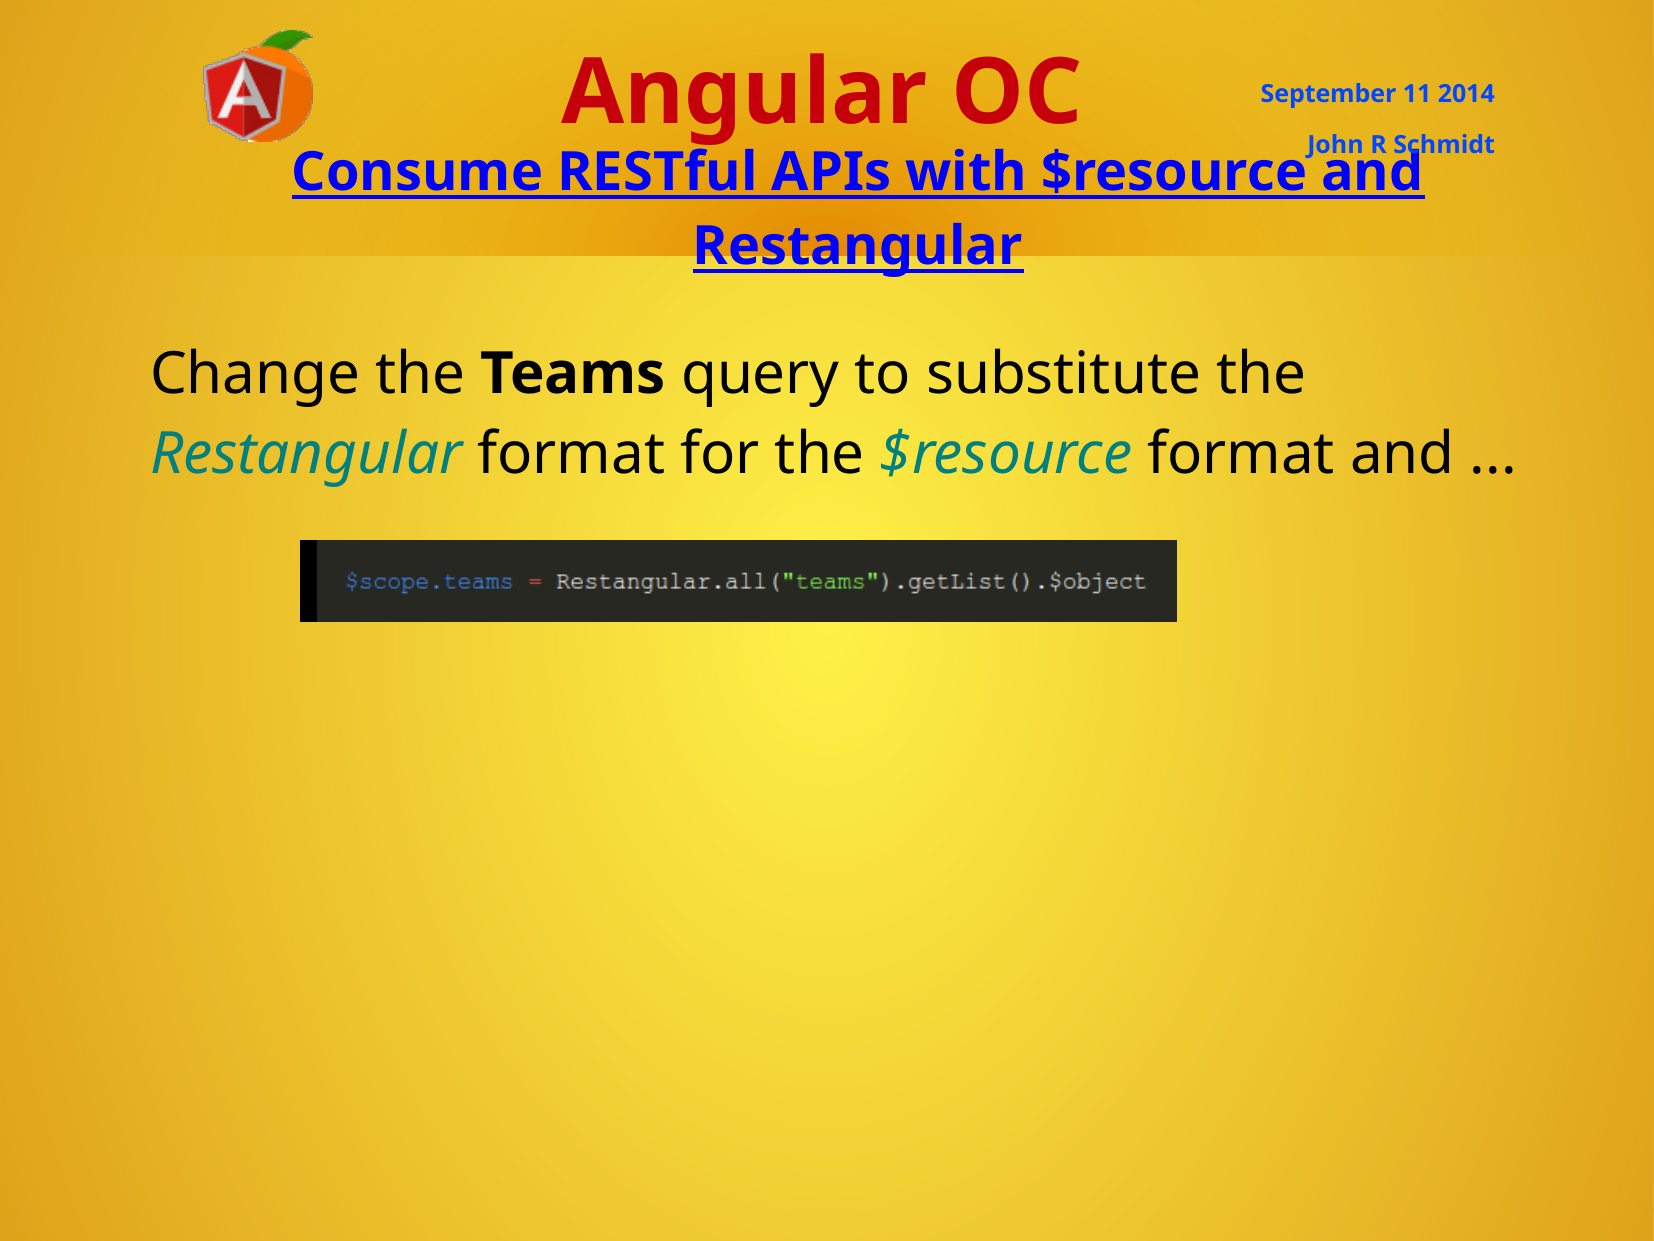

# Angular OC
September 11 2014
John R Schmidt
Consume RESTful APIs with $resource and Restangular
Change the Teams query to substitute the Restangular format for the $resource format and ...